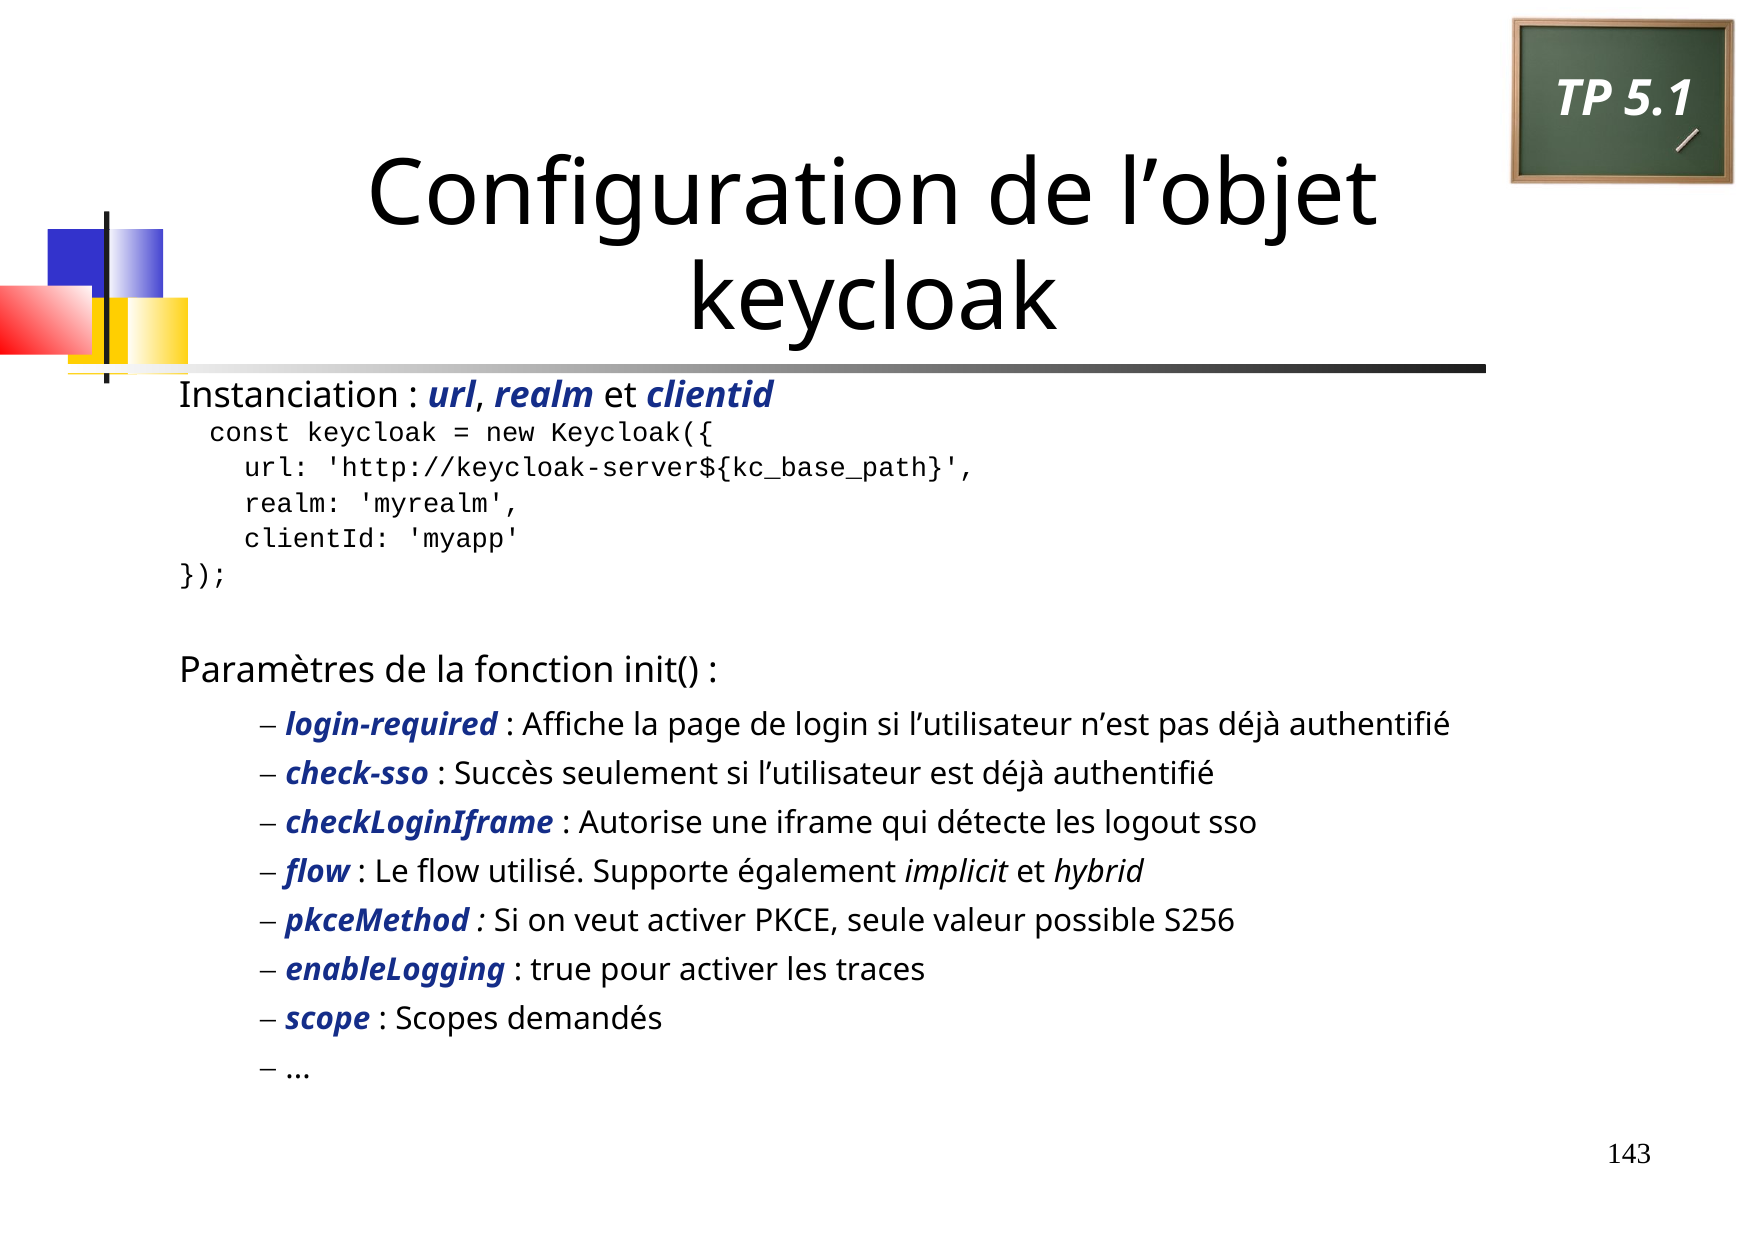

TP 5.1
# Configuration de l’objet keycloak
Instanciation : url, realm et clientid
const keycloak = new Keycloak({
 url: 'http://keycloak-server${kc_base_path}',
 realm: 'myrealm',
 clientId: 'myapp'
});
Paramètres de la fonction init() :
login-required : Affiche la page de login si l’utilisateur n’est pas déjà authentifié
check-sso : Succès seulement si l’utilisateur est déjà authentifié
checkLoginIframe : Autorise une iframe qui détecte les logout sso
flow : Le flow utilisé. Supporte également implicit et hybrid
pkceMethod : Si on veut activer PKCE, seule valeur possible S256
enableLogging : true pour activer les traces
scope : Scopes demandés
...